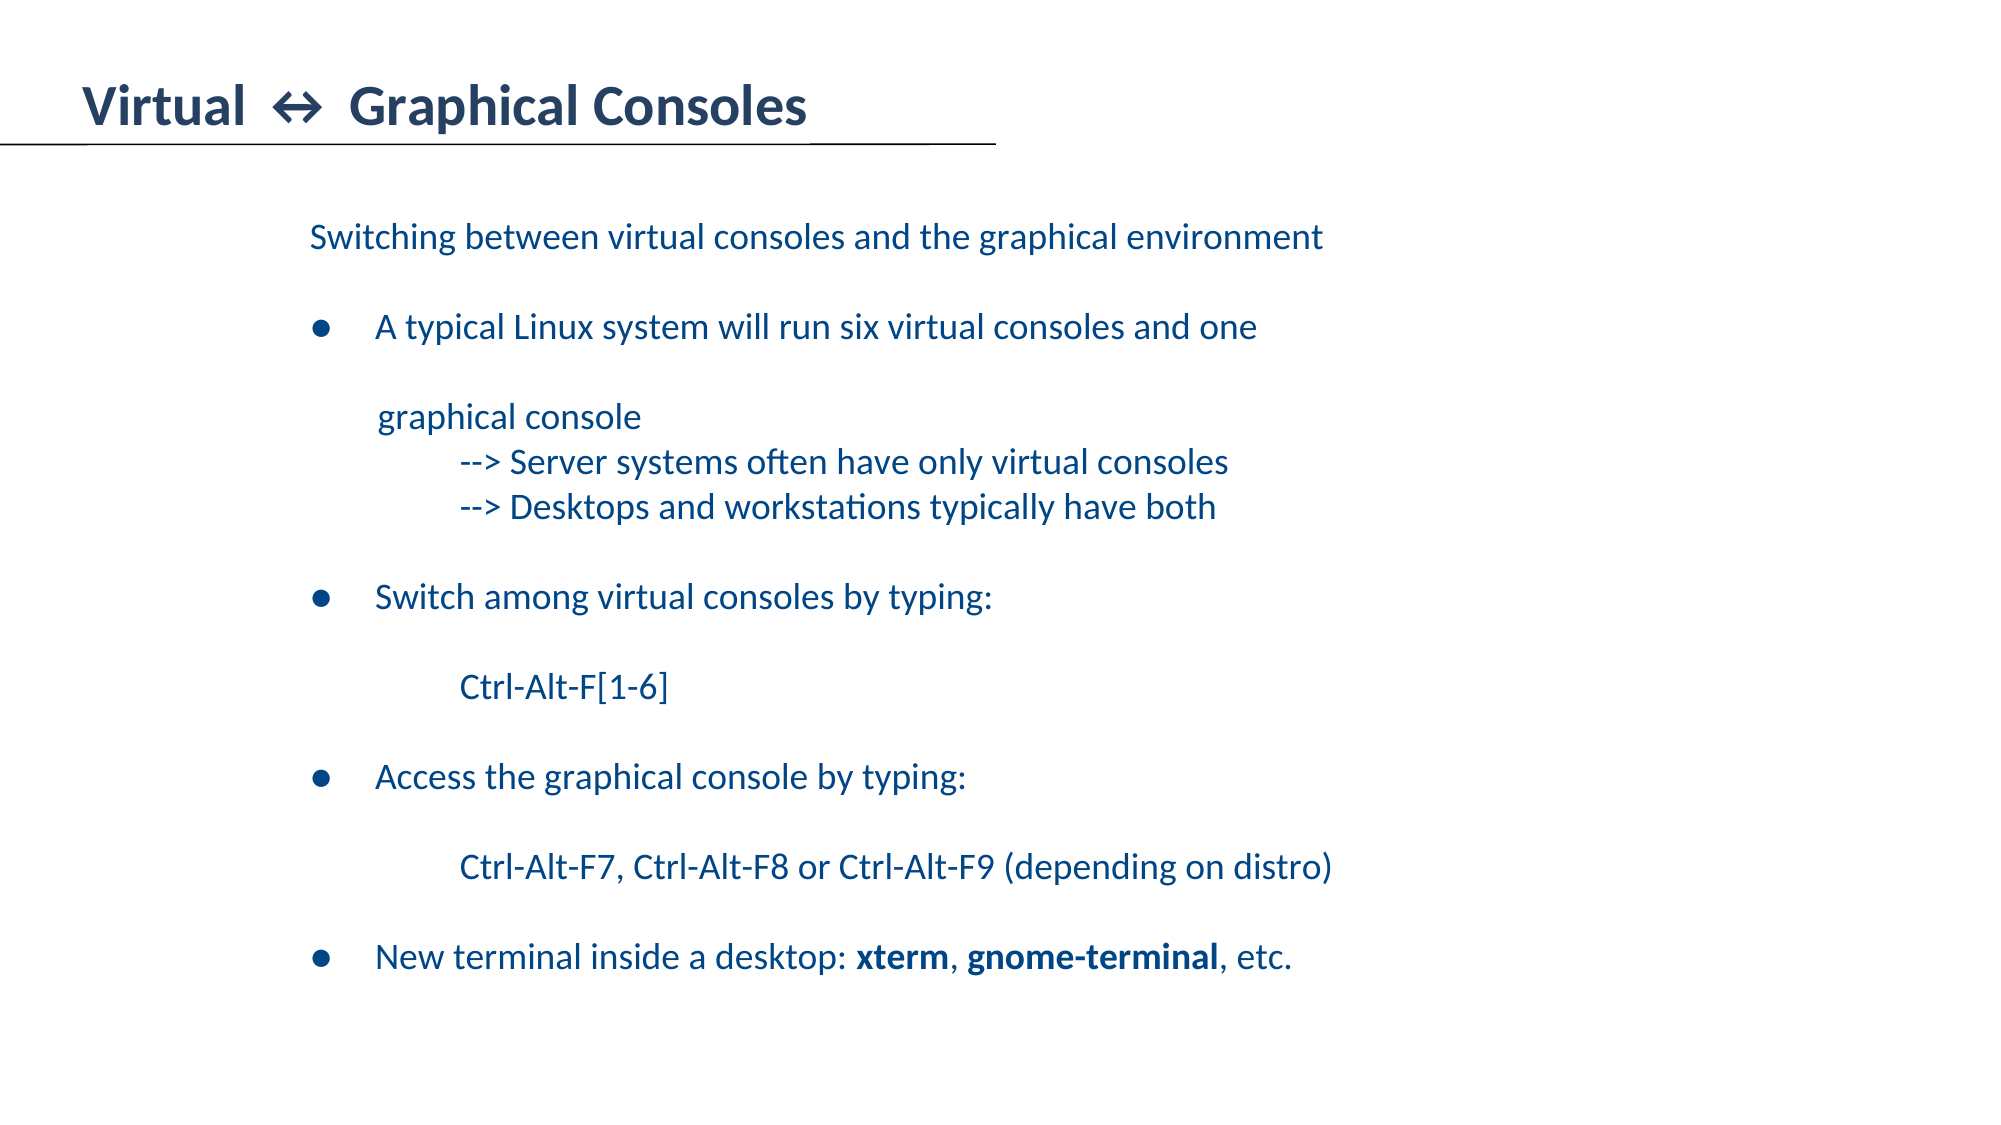

Virtual ↔ Graphical Consoles
Switching between virtual consoles and the graphical environment
● A typical Linux system will run six virtual consoles and one
 graphical console
	--> Server systems often have only virtual consoles
	--> Desktops and workstations typically have both
● Switch among virtual consoles by typing:
	Ctrl-Alt-F[1-6]
● Access the graphical console by typing:
	Ctrl-Alt-F7, Ctrl-Alt-F8 or Ctrl-Alt-F9 (depending on distro)
● New terminal inside a desktop: xterm, gnome-terminal, etc.